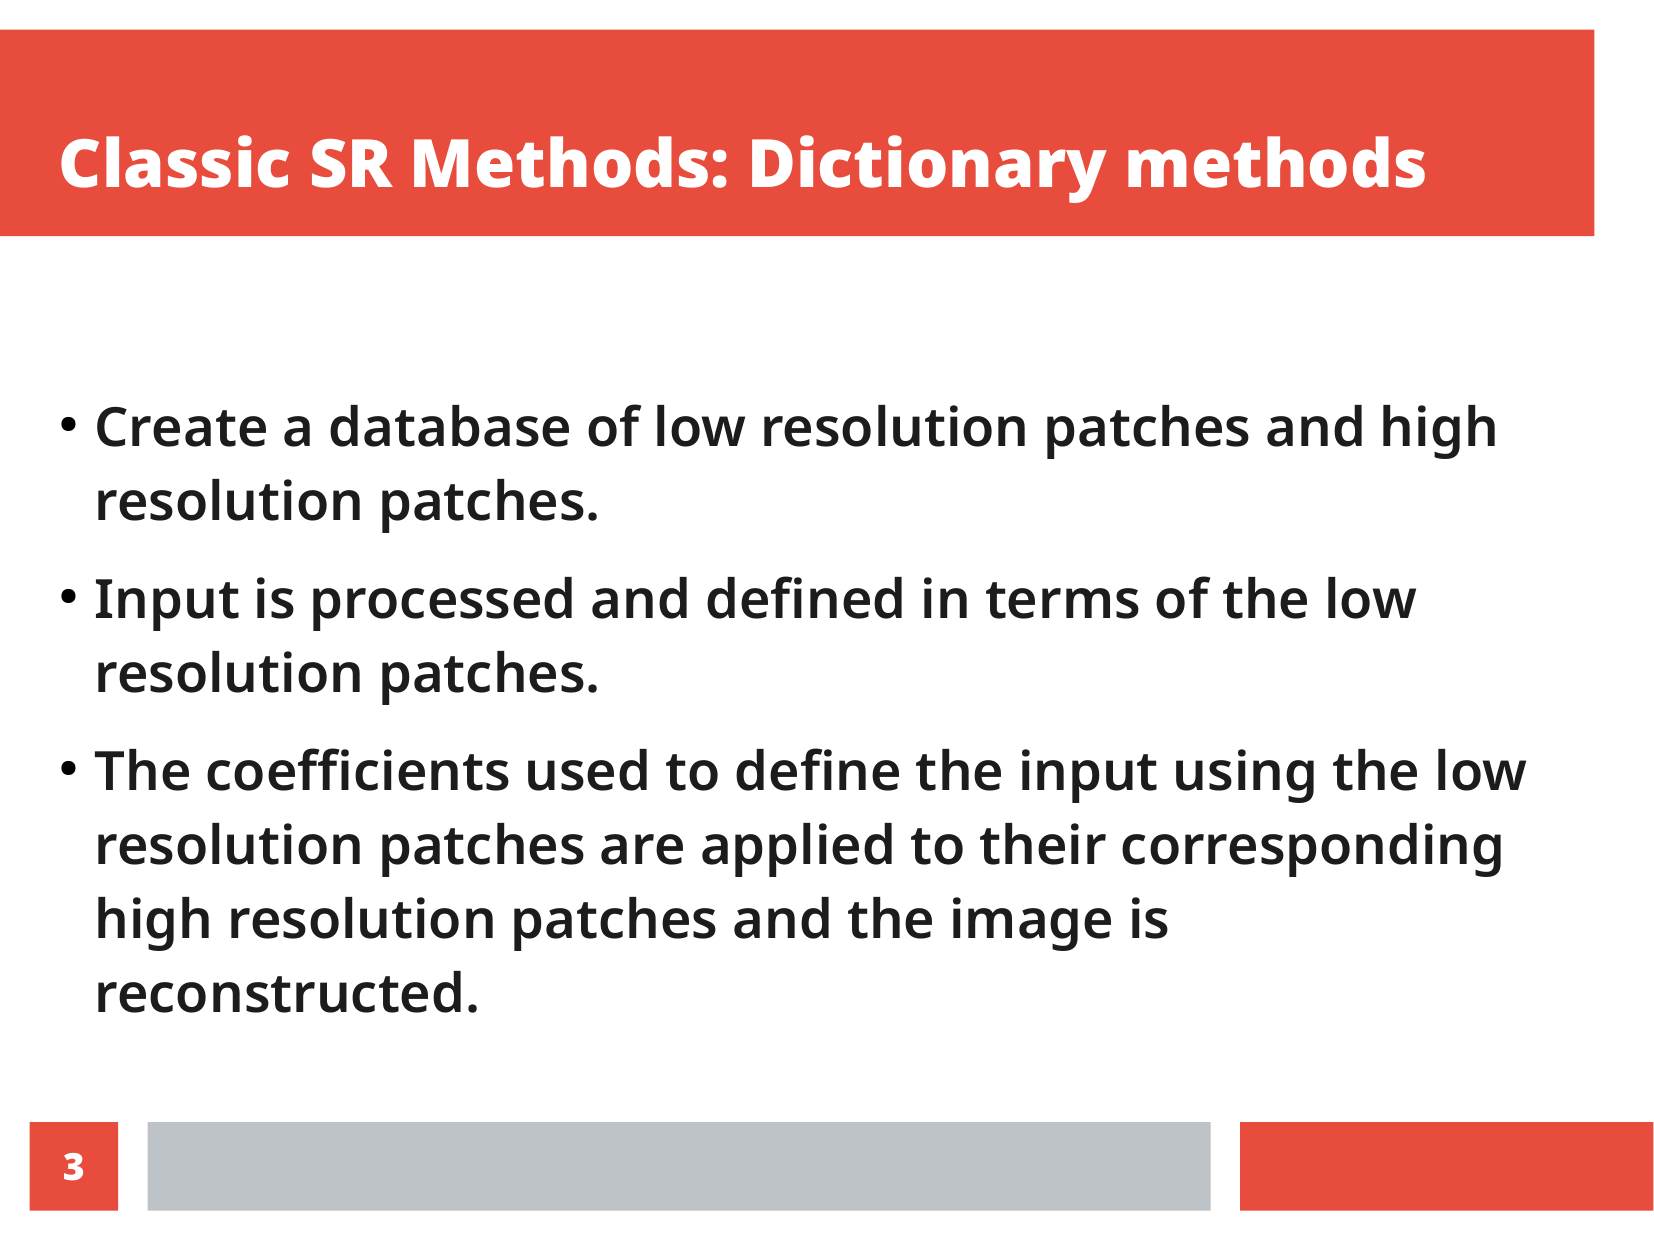

# Classic SR Methods: Dictionary methods
Create a database of low resolution patches and high resolution patches.
Input is processed and defined in terms of the low resolution patches.
The coefficients used to define the input using the low resolution patches are applied to their corresponding high resolution patches and the image is reconstructed.
3